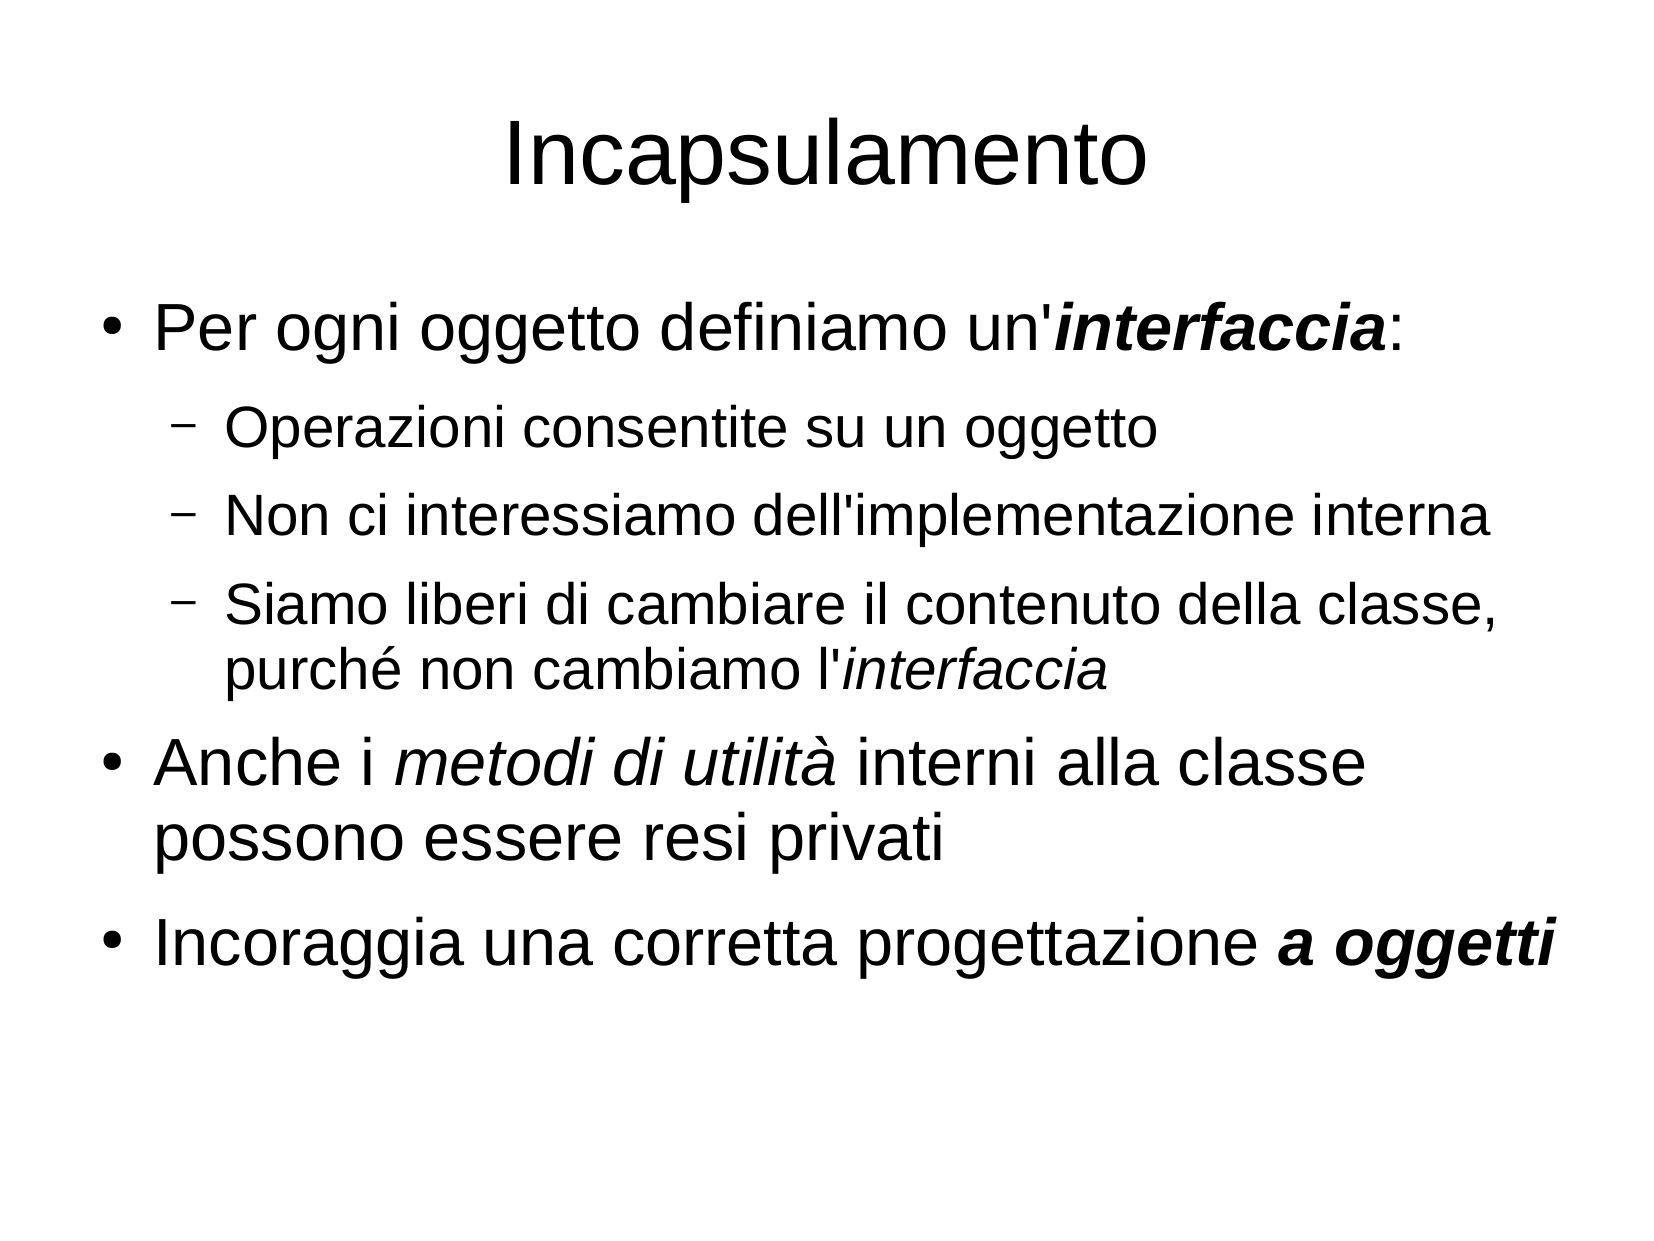

# Incapsulamento
Per ogni oggetto definiamo un'interfaccia:
Operazioni consentite su un oggetto
Non ci interessiamo dell'implementazione interna
Siamo liberi di cambiare il contenuto della classe, purché non cambiamo l'interfaccia
Anche i metodi di utilità interni alla classe possono essere resi privati
Incoraggia una corretta progettazione a oggetti